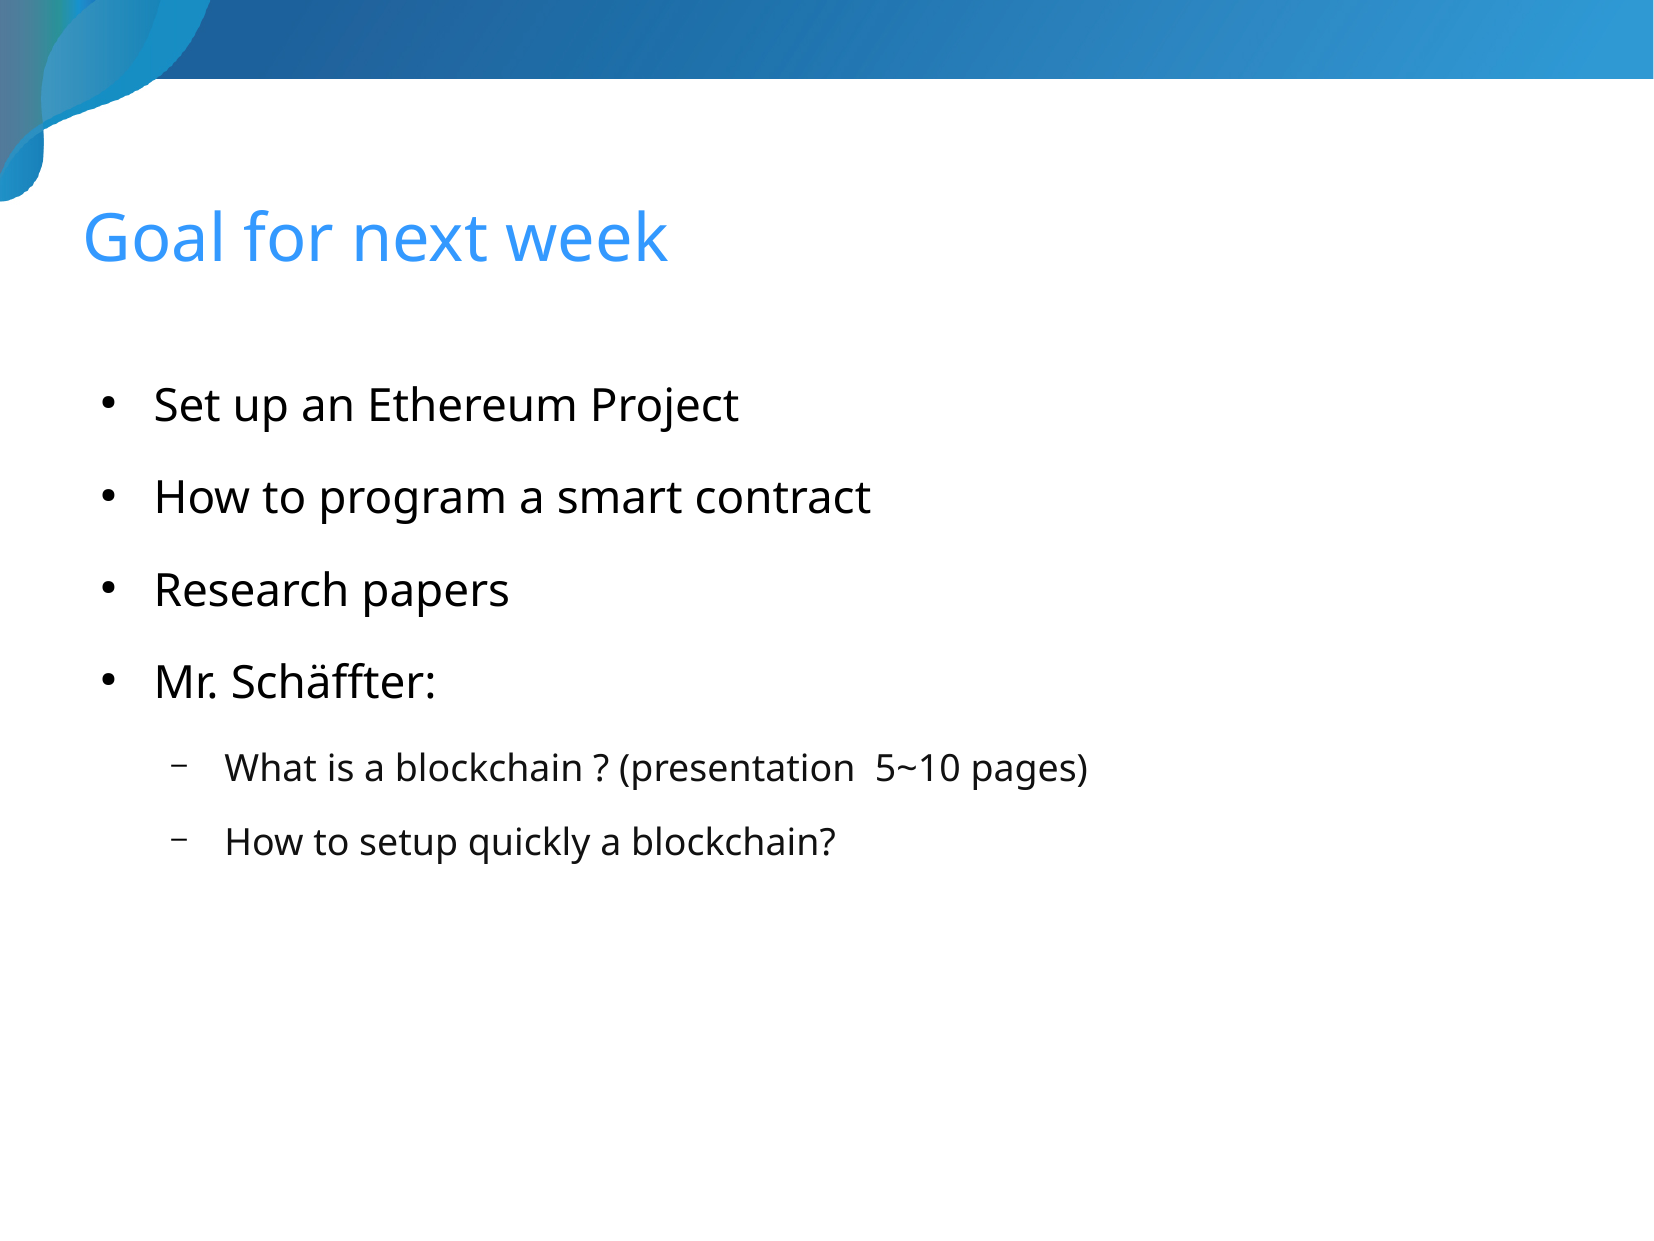

# Goal for next week
Set up an Ethereum Project
How to program a smart contract
Research papers
Mr. Schäffter:
What is a blockchain ? (presentation 5~10 pages)
How to setup quickly a blockchain?